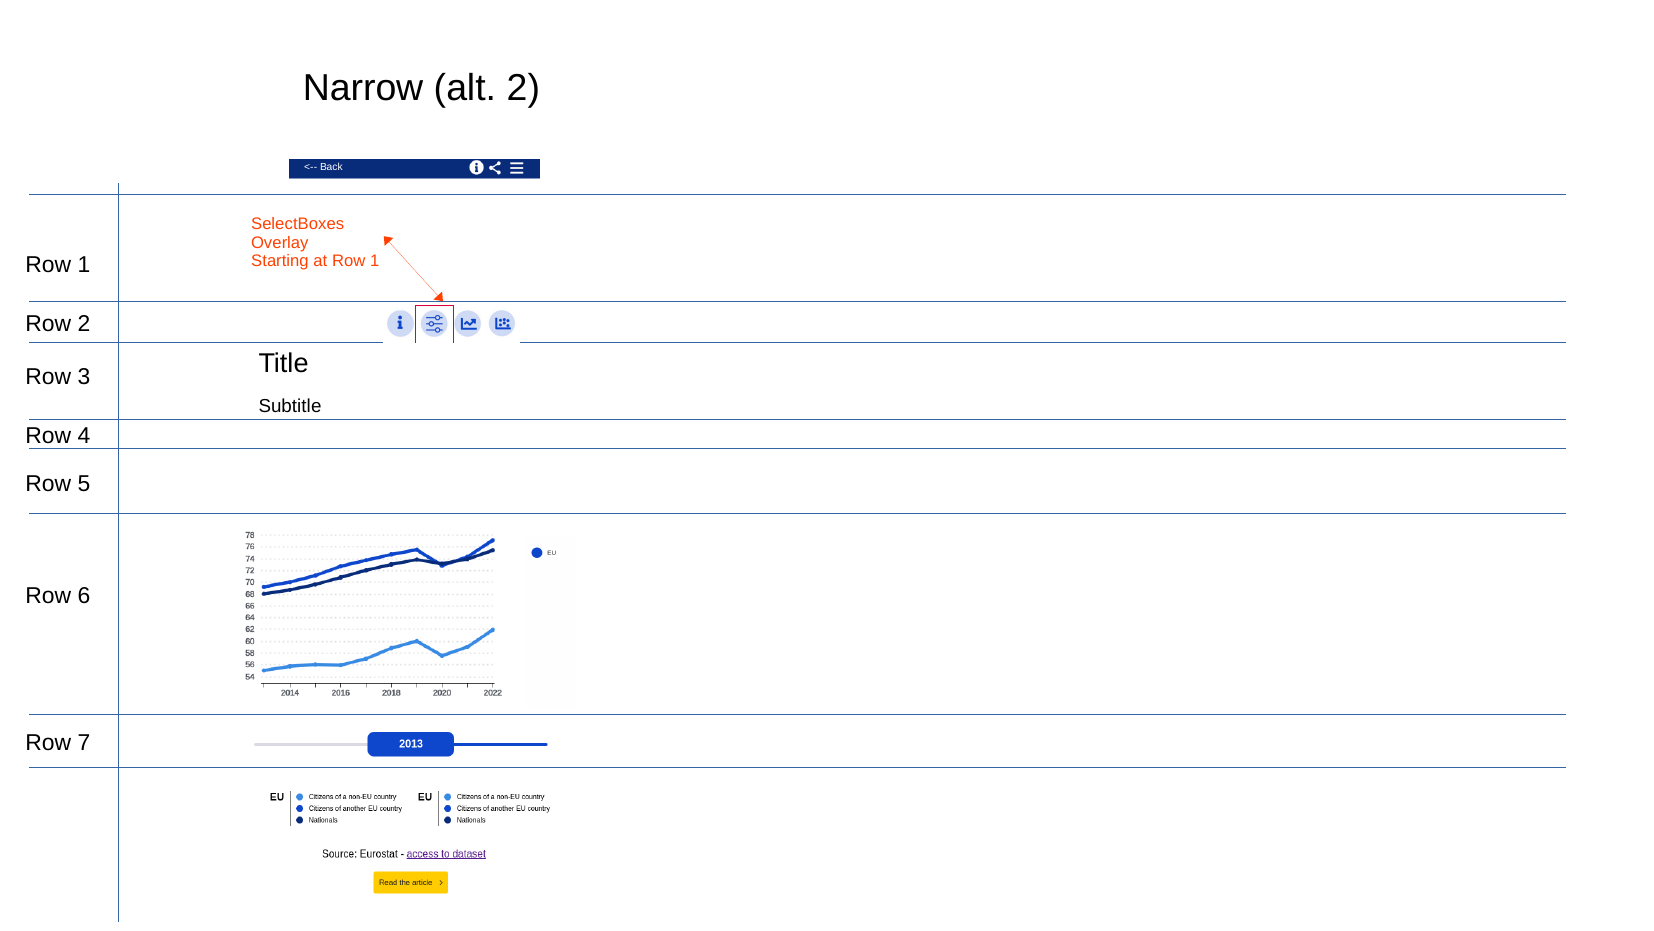

Narrow (alt. 2)
<-- Back
SelectBoxes
Overlay
Starting at Row 1
Row 1
Row 2
Title
Row 3
Subtitle
Row 4
Row 5
Row 6
Row 7